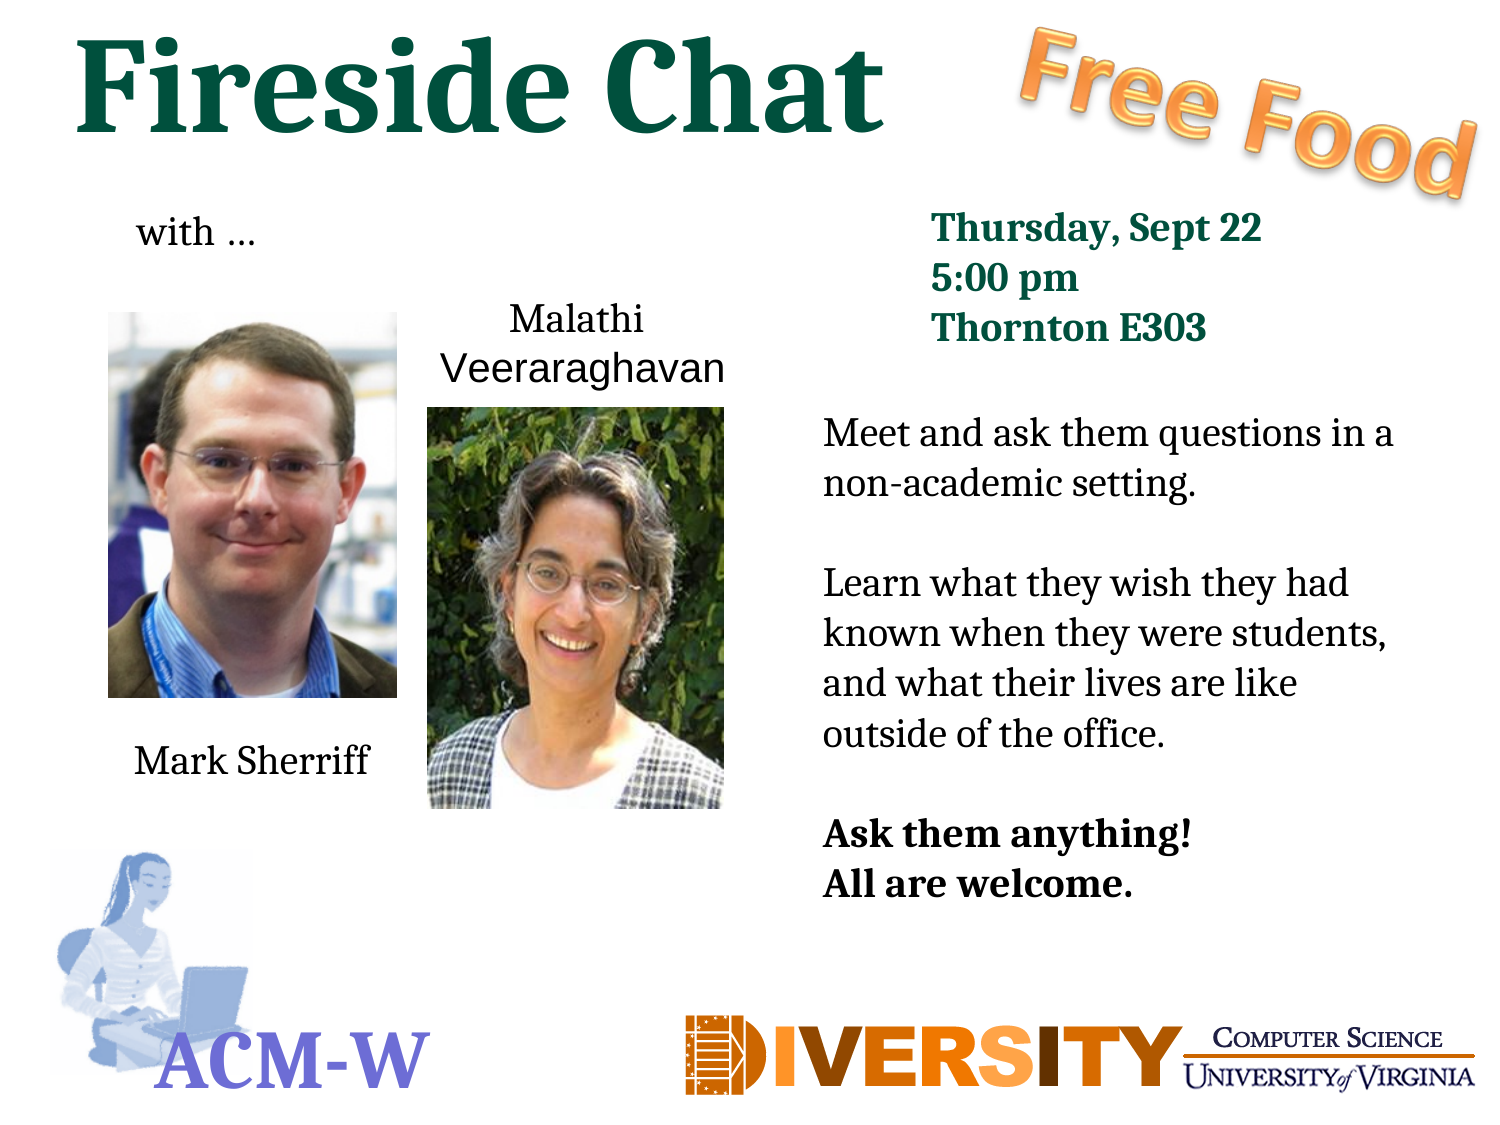

Fireside Chat
Thursday, Sept 22
5:00 pm
Thornton E303
with …
Malathi
Veeraraghavan
Meet and ask them questions in a non-academic setting.
Learn what they wish they had known when they were students, and what their lives are like outside of the office.
Ask them anything!
All are welcome.
Mark Sherriff
ACM-W